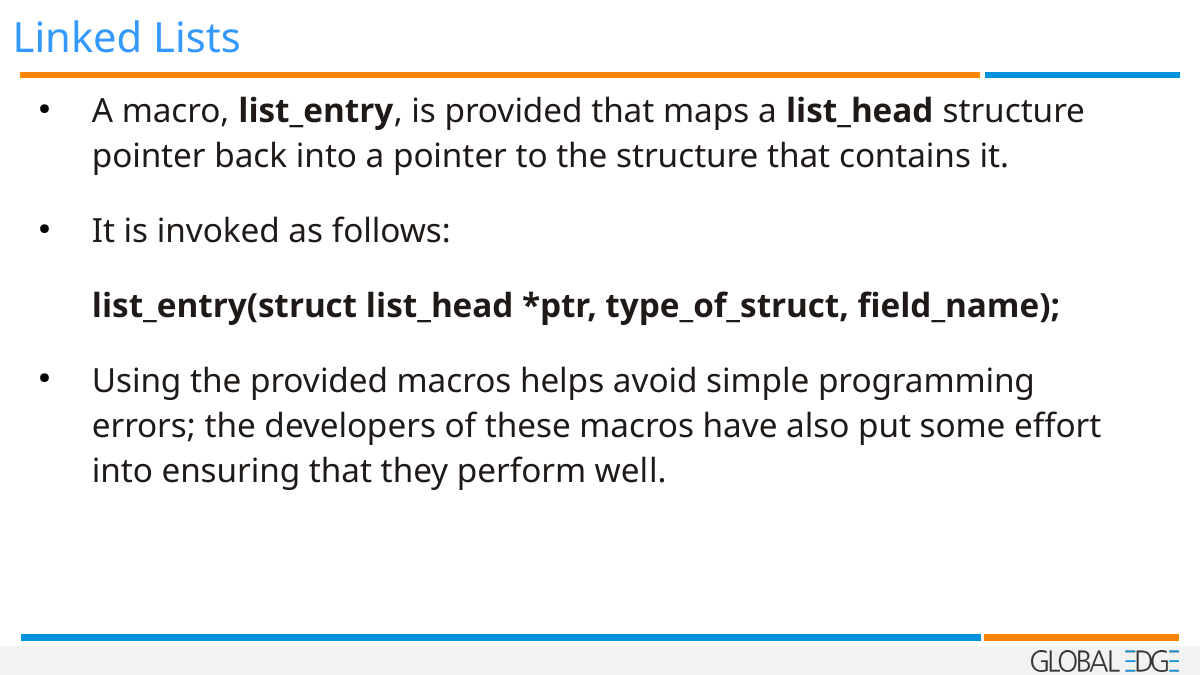

# Linked Lists
A macro, list_entry, is provided that maps a list_head structure pointer back into a pointer to the structure that contains it.
It is invoked as follows:
list_entry(struct list_head *ptr, type_of_struct, field_name);
Using the provided macros helps avoid simple programming errors; the developers of these macros have also put some effort into ensuring that they perform well.